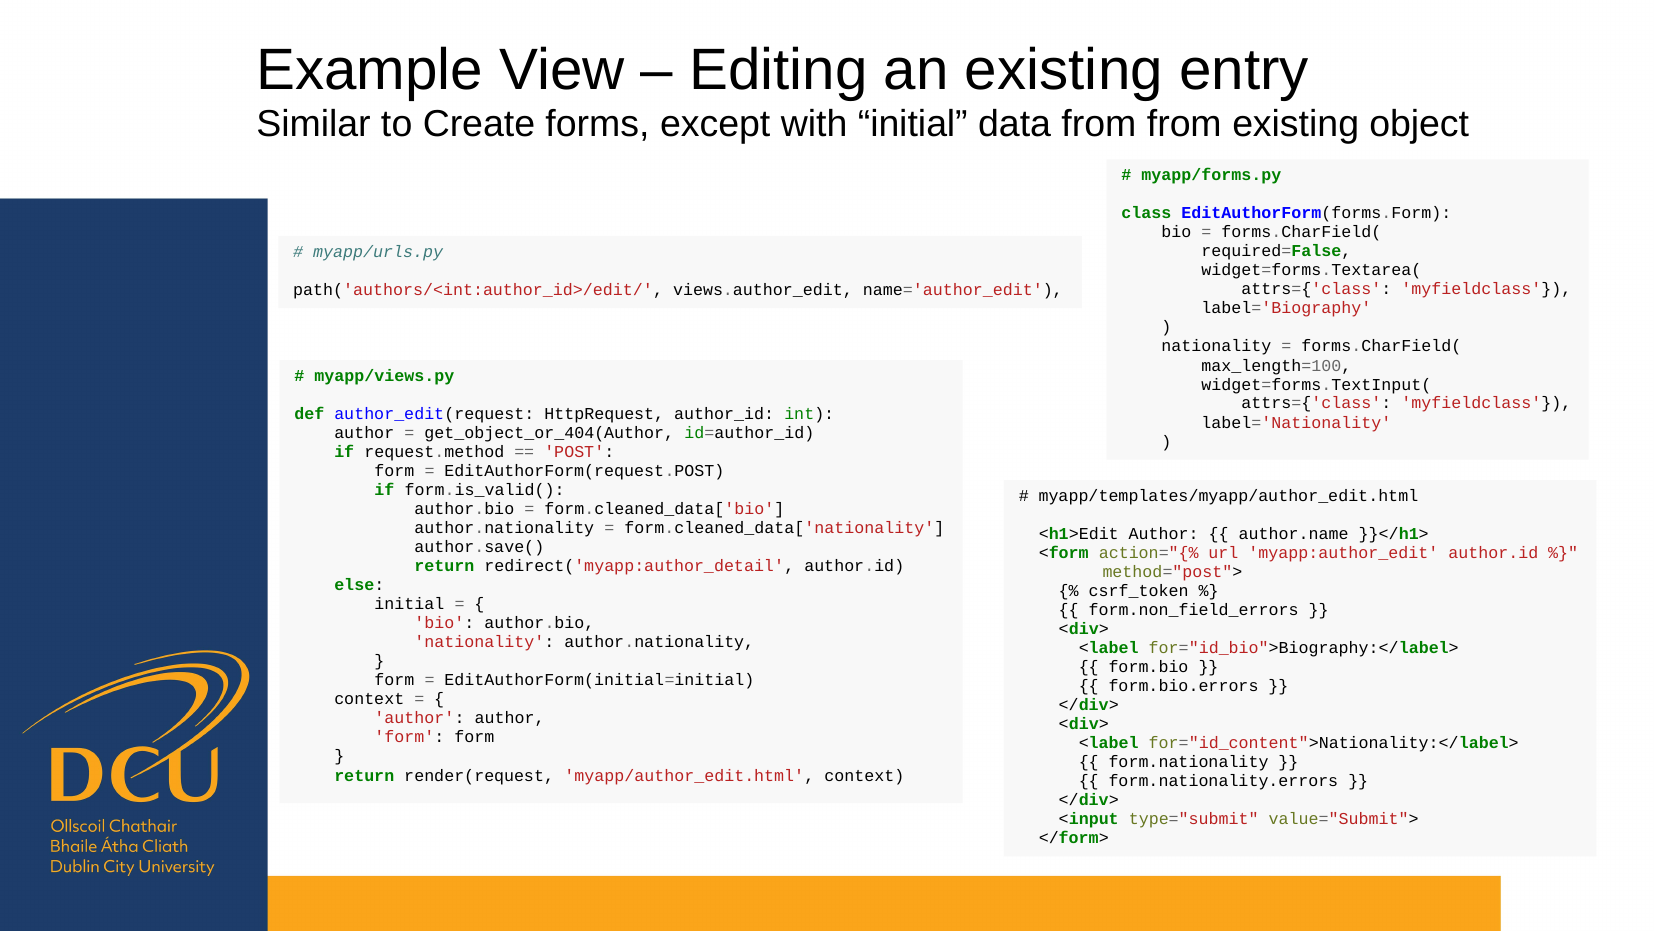

Example View – Editing an existing entry
Similar to Create forms, except with “initial” data from from existing object
# myapp/forms.py
class EditAuthorForm(forms.Form):
 bio = forms.CharField(
 required=False,
 widget=forms.Textarea(
 attrs={'class': 'myfieldclass'}),
 label='Biography'
 )
 nationality = forms.CharField(
 max_length=100,
 widget=forms.TextInput(
 attrs={'class': 'myfieldclass'}),
 label='Nationality'
 )
# myapp/urls.py
path('authors/<int:author_id>/edit/', views.author_edit, name='author_edit'),
# myapp/views.py
def author_edit(request: HttpRequest, author_id: int):
 author = get_object_or_404(Author, id=author_id)
 if request.method == 'POST':
 form = EditAuthorForm(request.POST)
 if form.is_valid():
 author.bio = form.cleaned_data['bio']
 author.nationality = form.cleaned_data['nationality']
 author.save()
 return redirect('myapp:author_detail', author.id)
 else:
 initial = {
 'bio': author.bio,
 'nationality': author.nationality,
 }
 form = EditAuthorForm(initial=initial)
 context = {
 'author': author,
 'form': form
 }
 return render(request, 'myapp/author_edit.html', context)
# myapp/templates/myapp/author_edit.html
 <h1>Edit Author: {{ author.name }}</h1>
 <form action="{% url 'myapp:author_edit' author.id %}"
	 method="post">
 {% csrf_token %}
 {{ form.non_field_errors }}
 <div>
 <label for="id_bio">Biography:</label>
 {{ form.bio }}
 {{ form.bio.errors }}
 </div>
 <div>
 <label for="id_content">Nationality:</label>
 {{ form.nationality }}
 {{ form.nationality.errors }}
 </div>
 <input type="submit" value="Submit">
 </form>